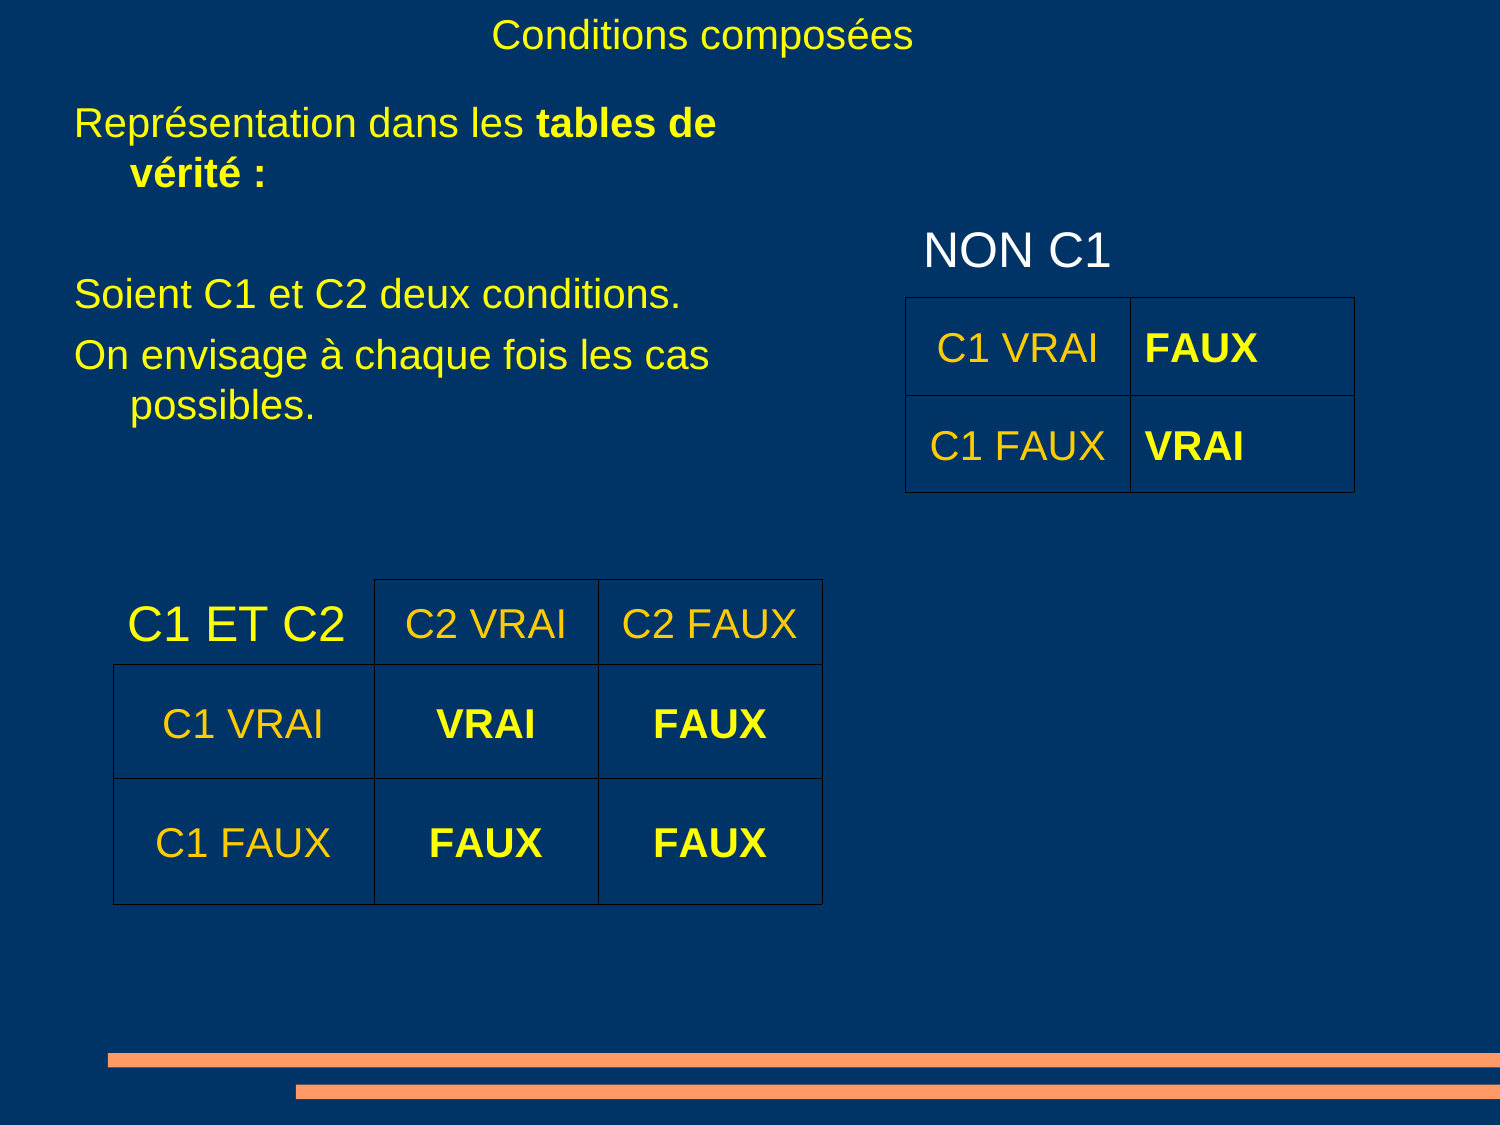

Conditions composées
# Représentation dans les tables de vérité :
Soient C1 et C2 deux conditions.
On envisage à chaque fois les cas possibles.
| NON C1 | |
| --- | --- |
| C1 VRAI | FAUX |
| C1 FAUX | VRAI |
| C1 ET C2 | C2 VRAI | C2 FAUX |
| --- | --- | --- |
| C1 VRAI | VRAI | FAUX |
| C1 FAUX | FAUX | FAUX |